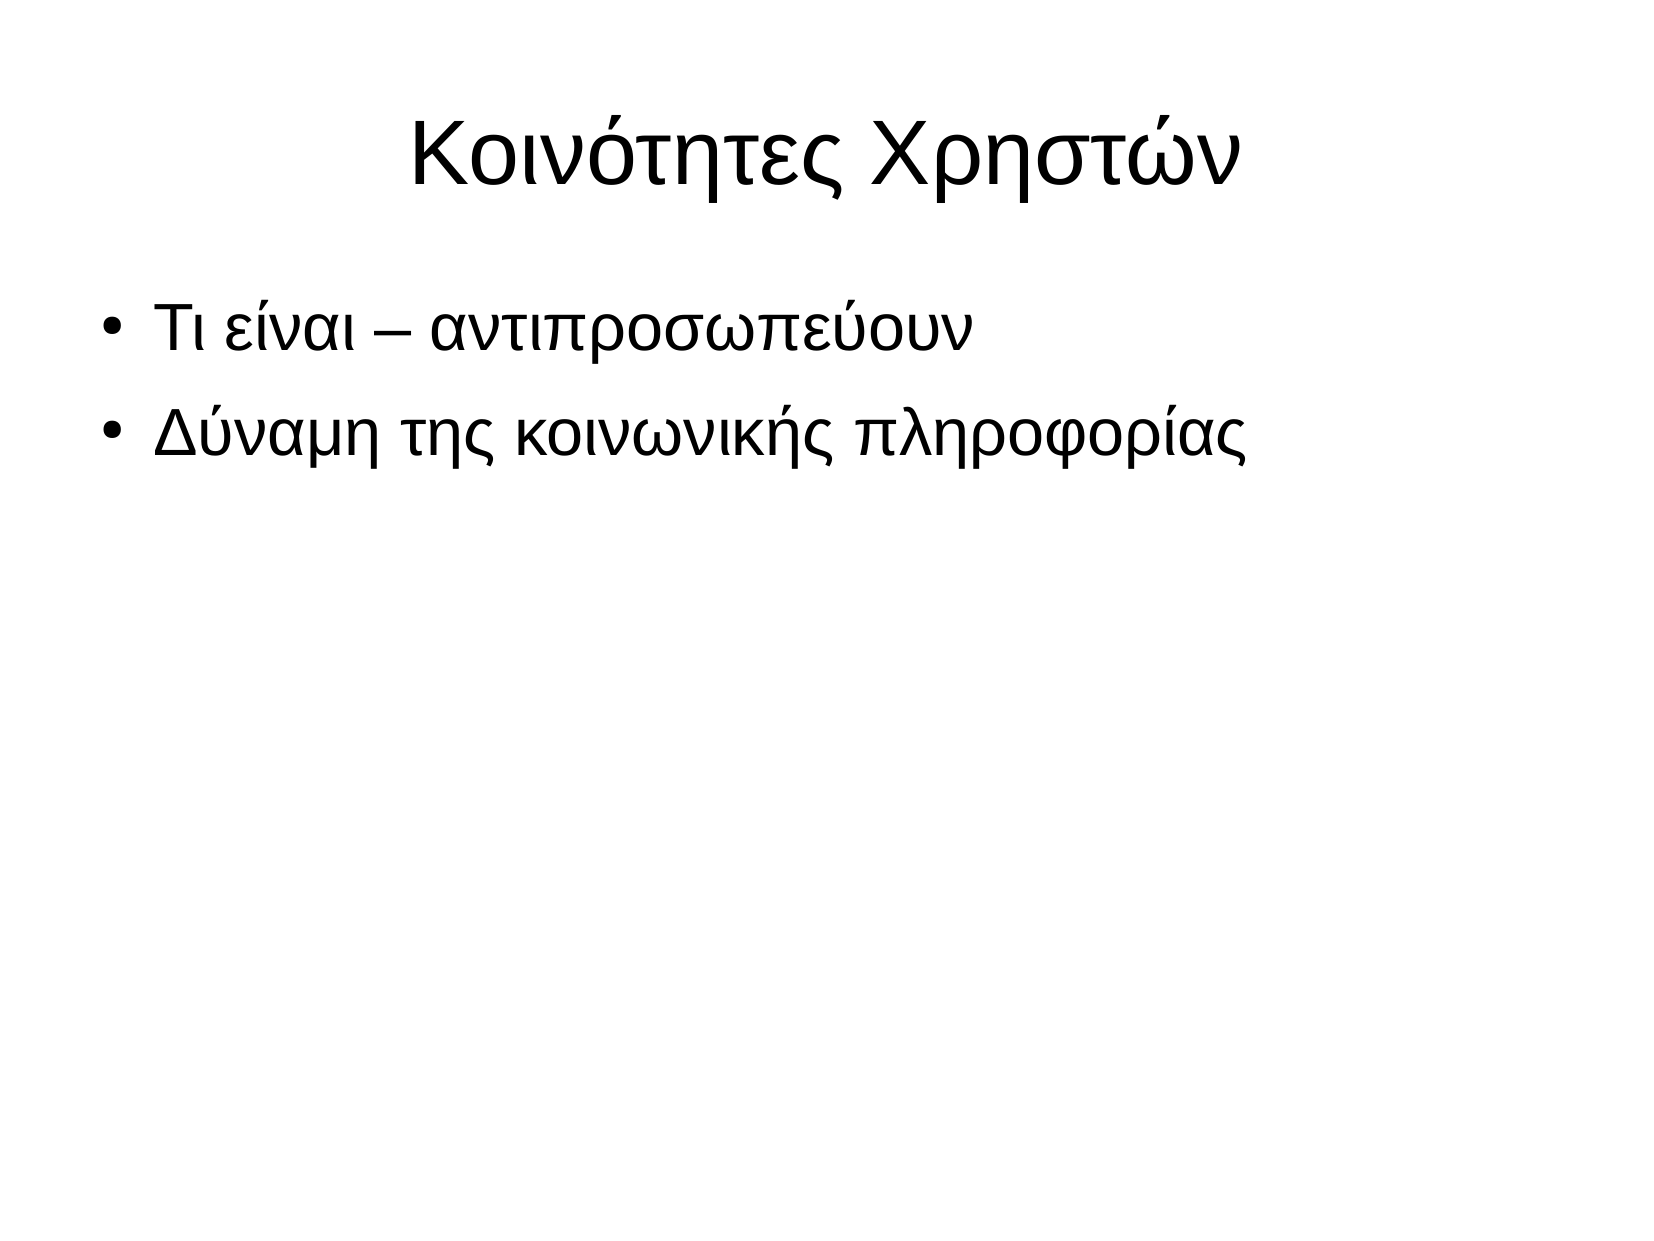

# Κοινότητες Χρηστών
Τι είναι – αντιπροσωπεύουν
Δύναμη της κοινωνικής πληροφορίας